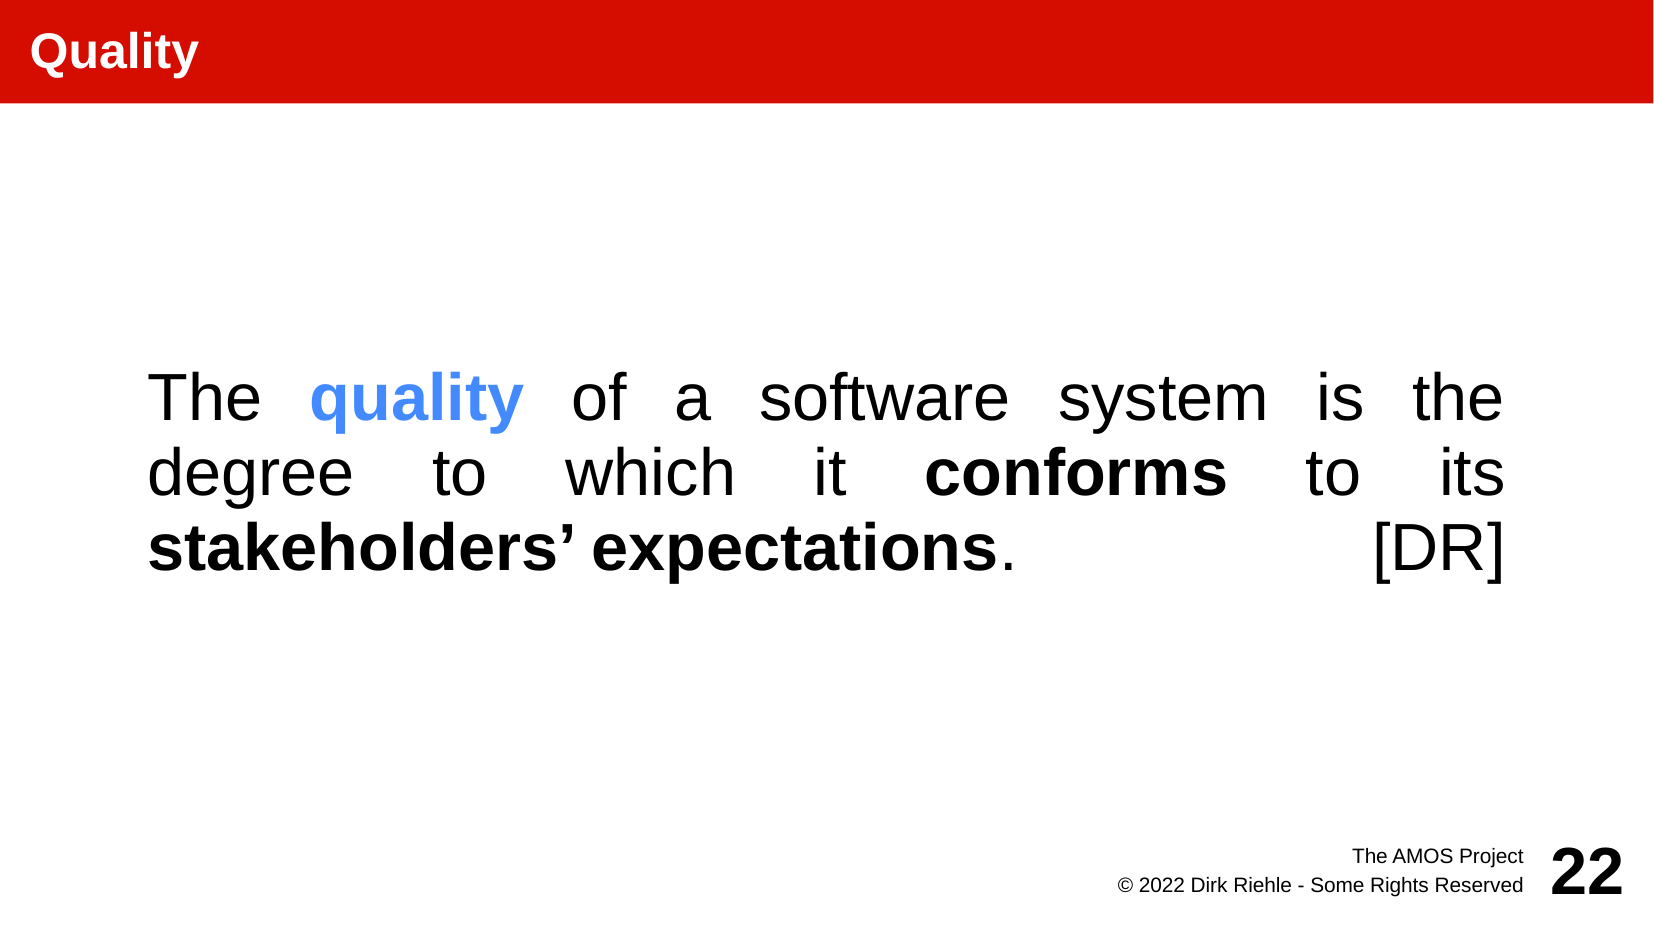

# Quality
The quality of a software system is the degree to which it conforms to its stakeholders’ expectations.	[DR]
The AMOS Project
22
© 2022 Dirk Riehle - Some Rights Reserved